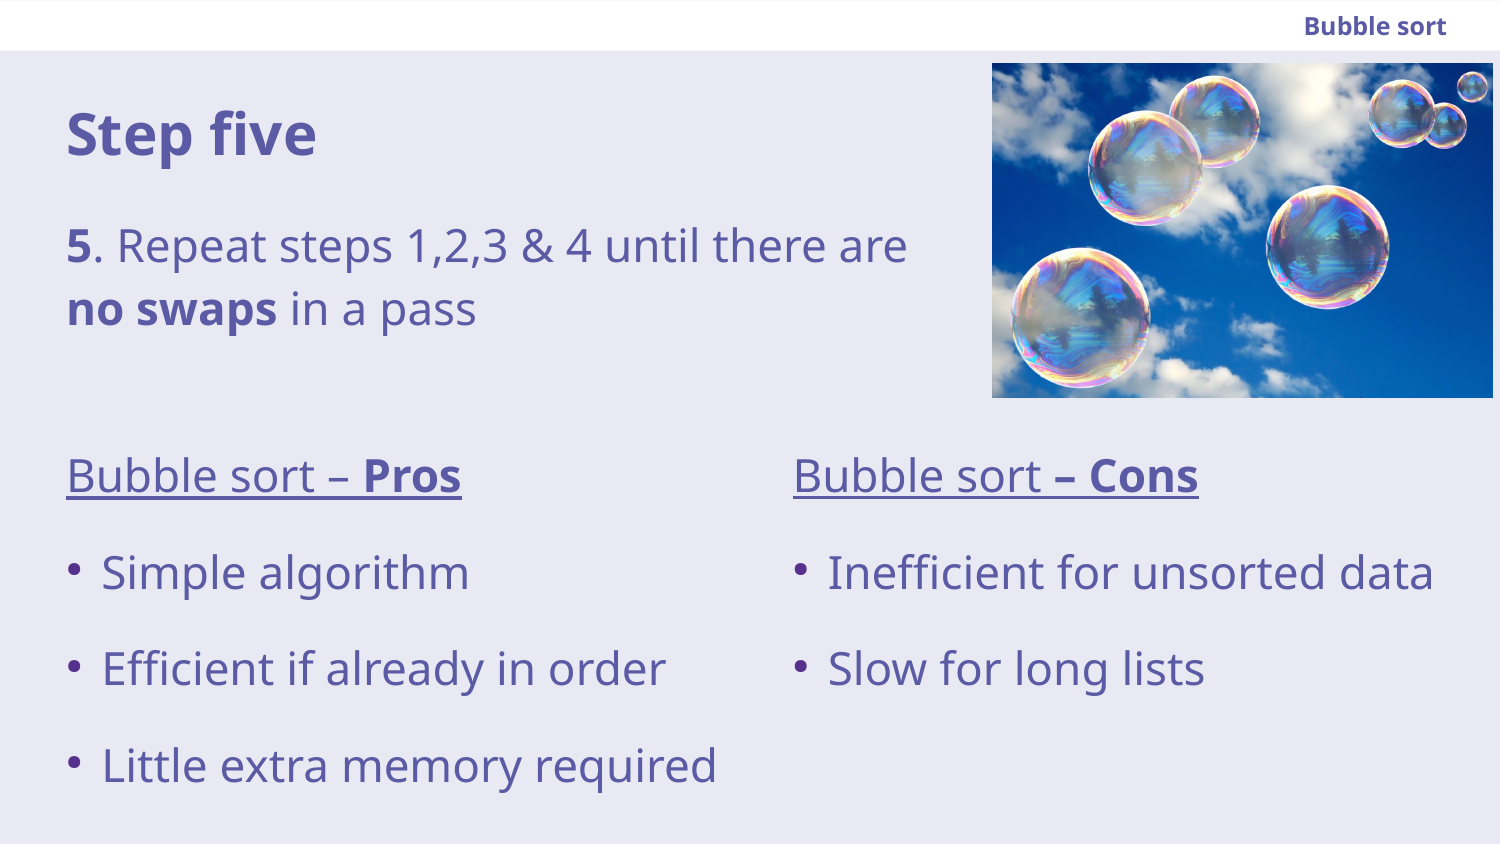

# Bubble sort
Step five
5. Repeat steps 1,2,3 & 4 until there are no swaps in a pass
Bubble sort – Pros
Simple algorithm
Efficient if already in order
Little extra memory required
Bubble sort – Cons
Inefficient for unsorted data
Slow for long lists